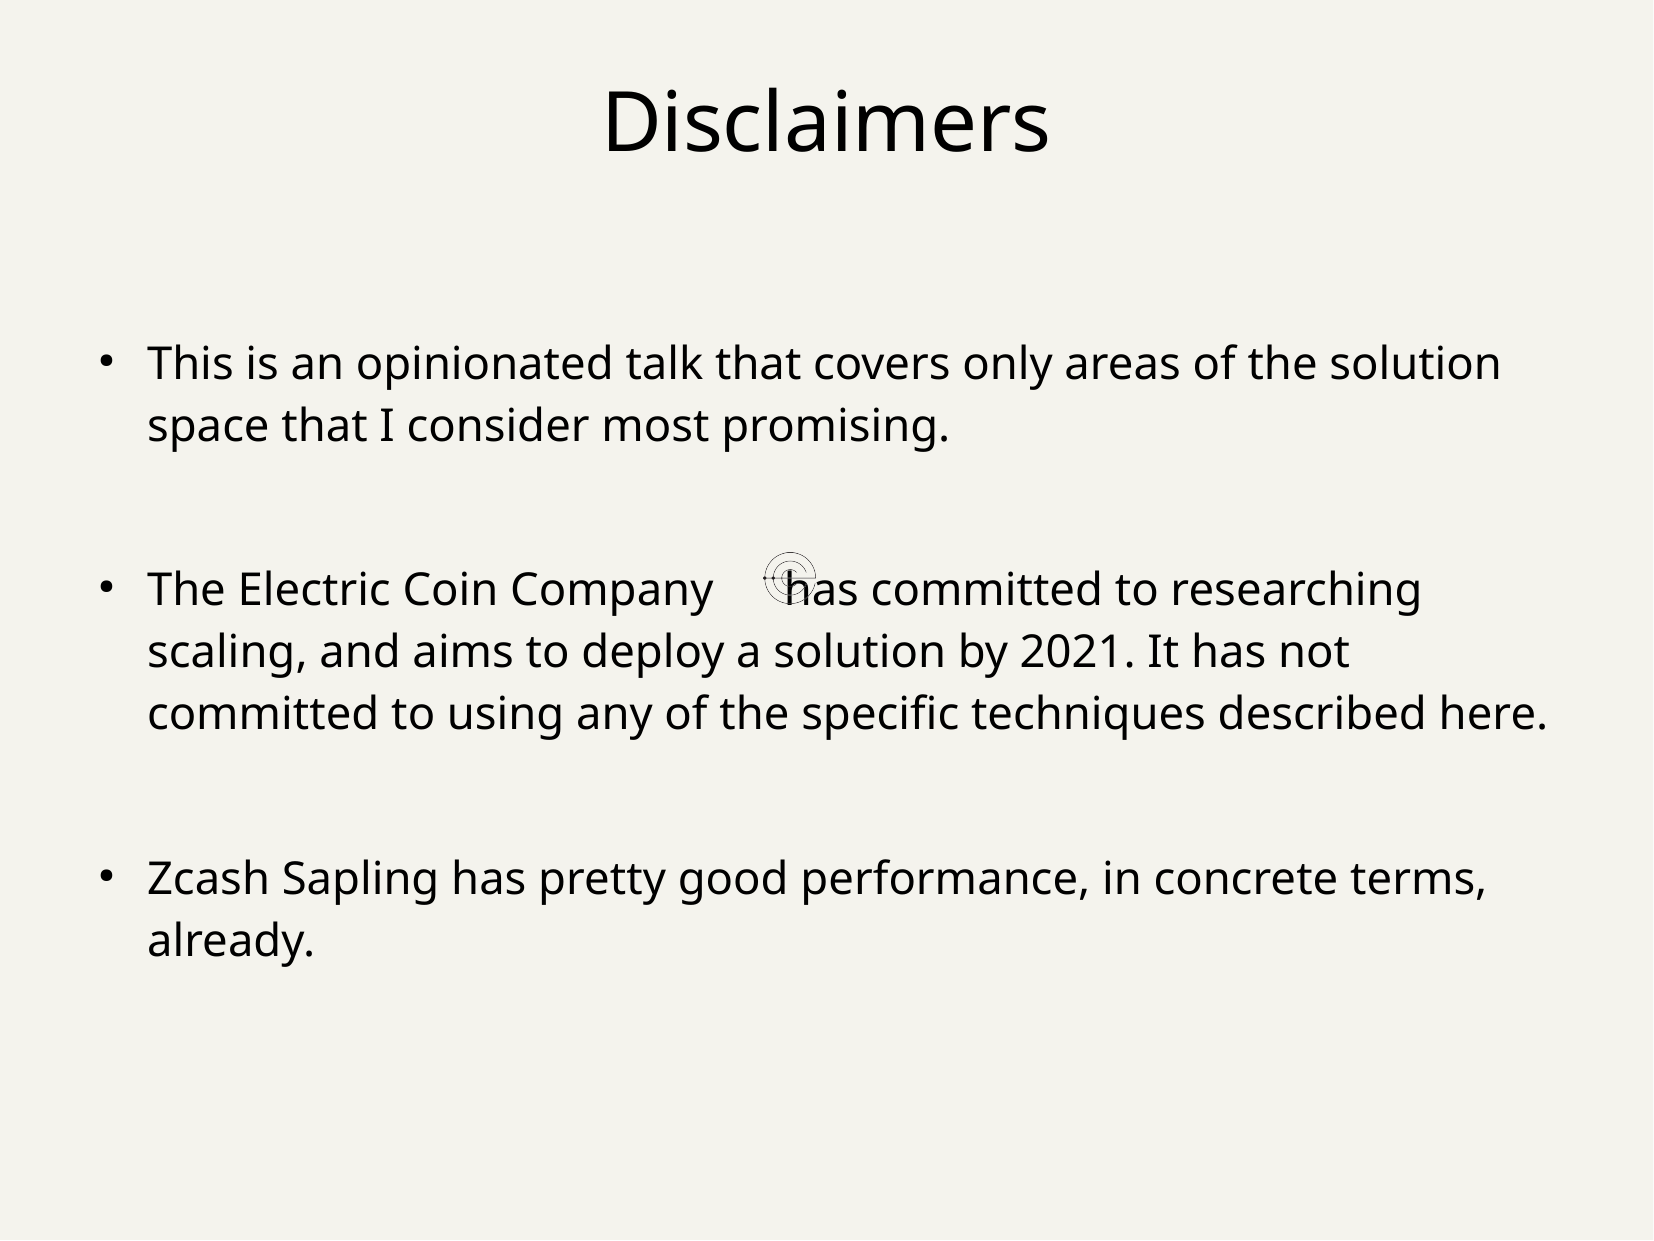

# Disclaimers
This is an opinionated talk that covers only areas of the solution space that I consider most promising.
The Electric Coin Company has committed to researching scaling, and aims to deploy a solution by 2021. It has not committed to using any of the specific techniques described here.
Zcash Sapling has pretty good performance, in concrete terms, already.